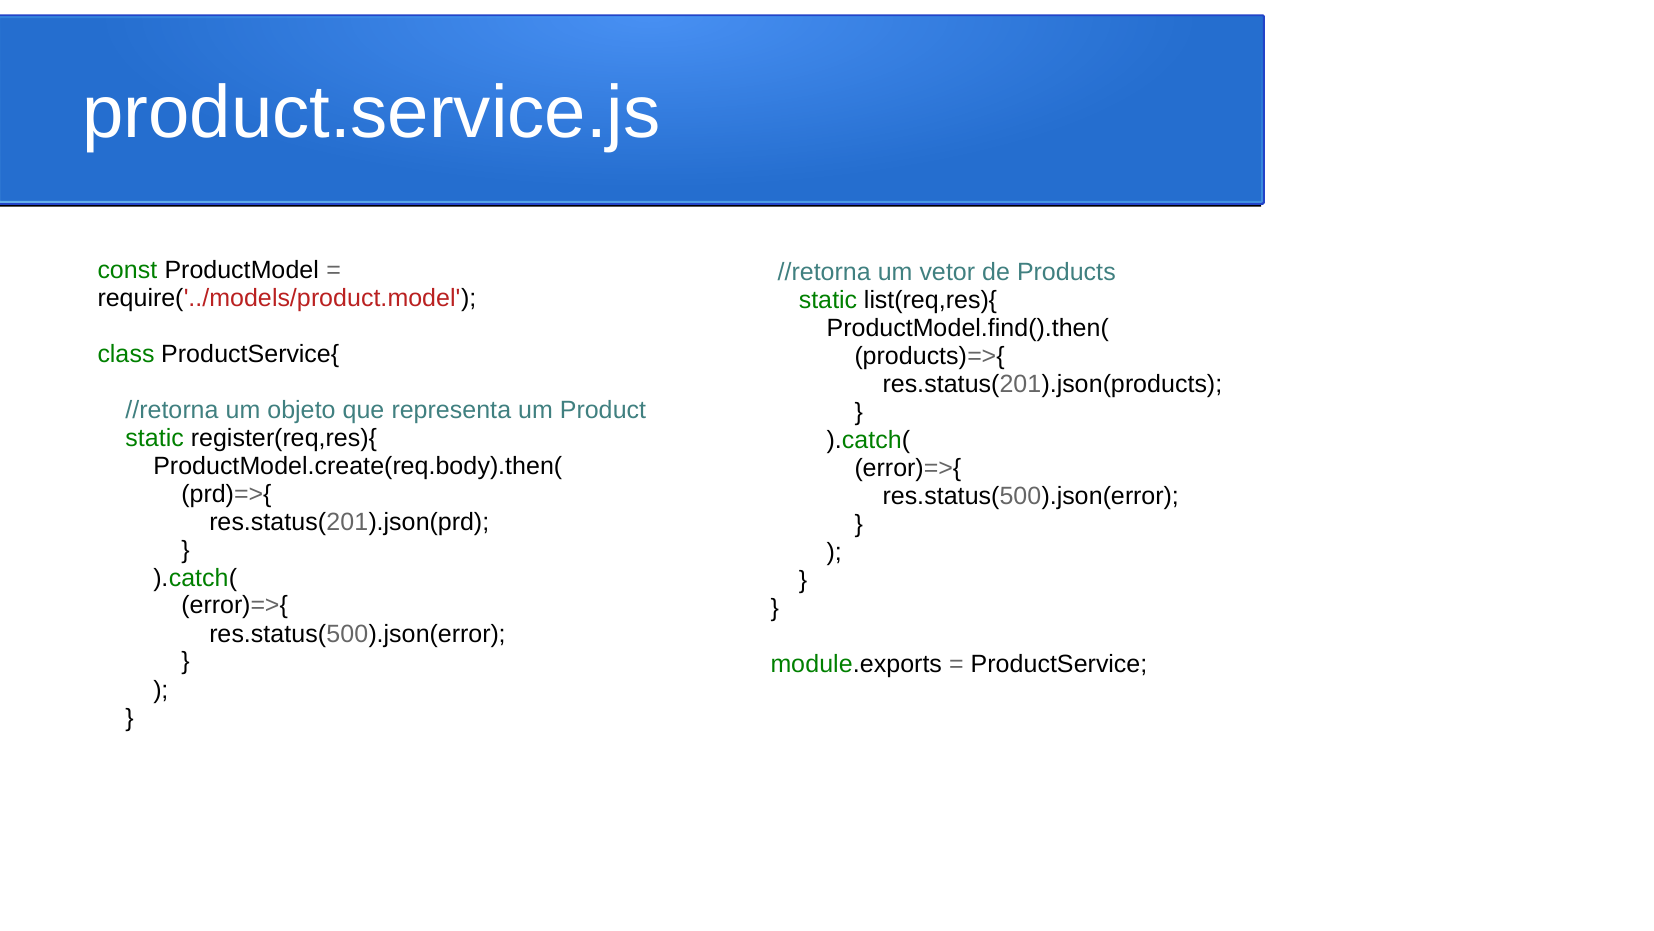

# product.service.js
const ProductModel = require('../models/product.model');
class ProductService{
 //retorna um objeto que representa um Product
 static register(req,res){
 ProductModel.create(req.body).then(
 (prd)=>{
 res.status(201).json(prd);
 }
 ).catch(
 (error)=>{
 res.status(500).json(error);
 }
 );
 }
 //retorna um vetor de Products
 static list(req,res){
 ProductModel.find().then(
 (products)=>{
 res.status(201).json(products);
 }
 ).catch(
 (error)=>{
 res.status(500).json(error);
 }
 );
 }
}
module.exports = ProductService;